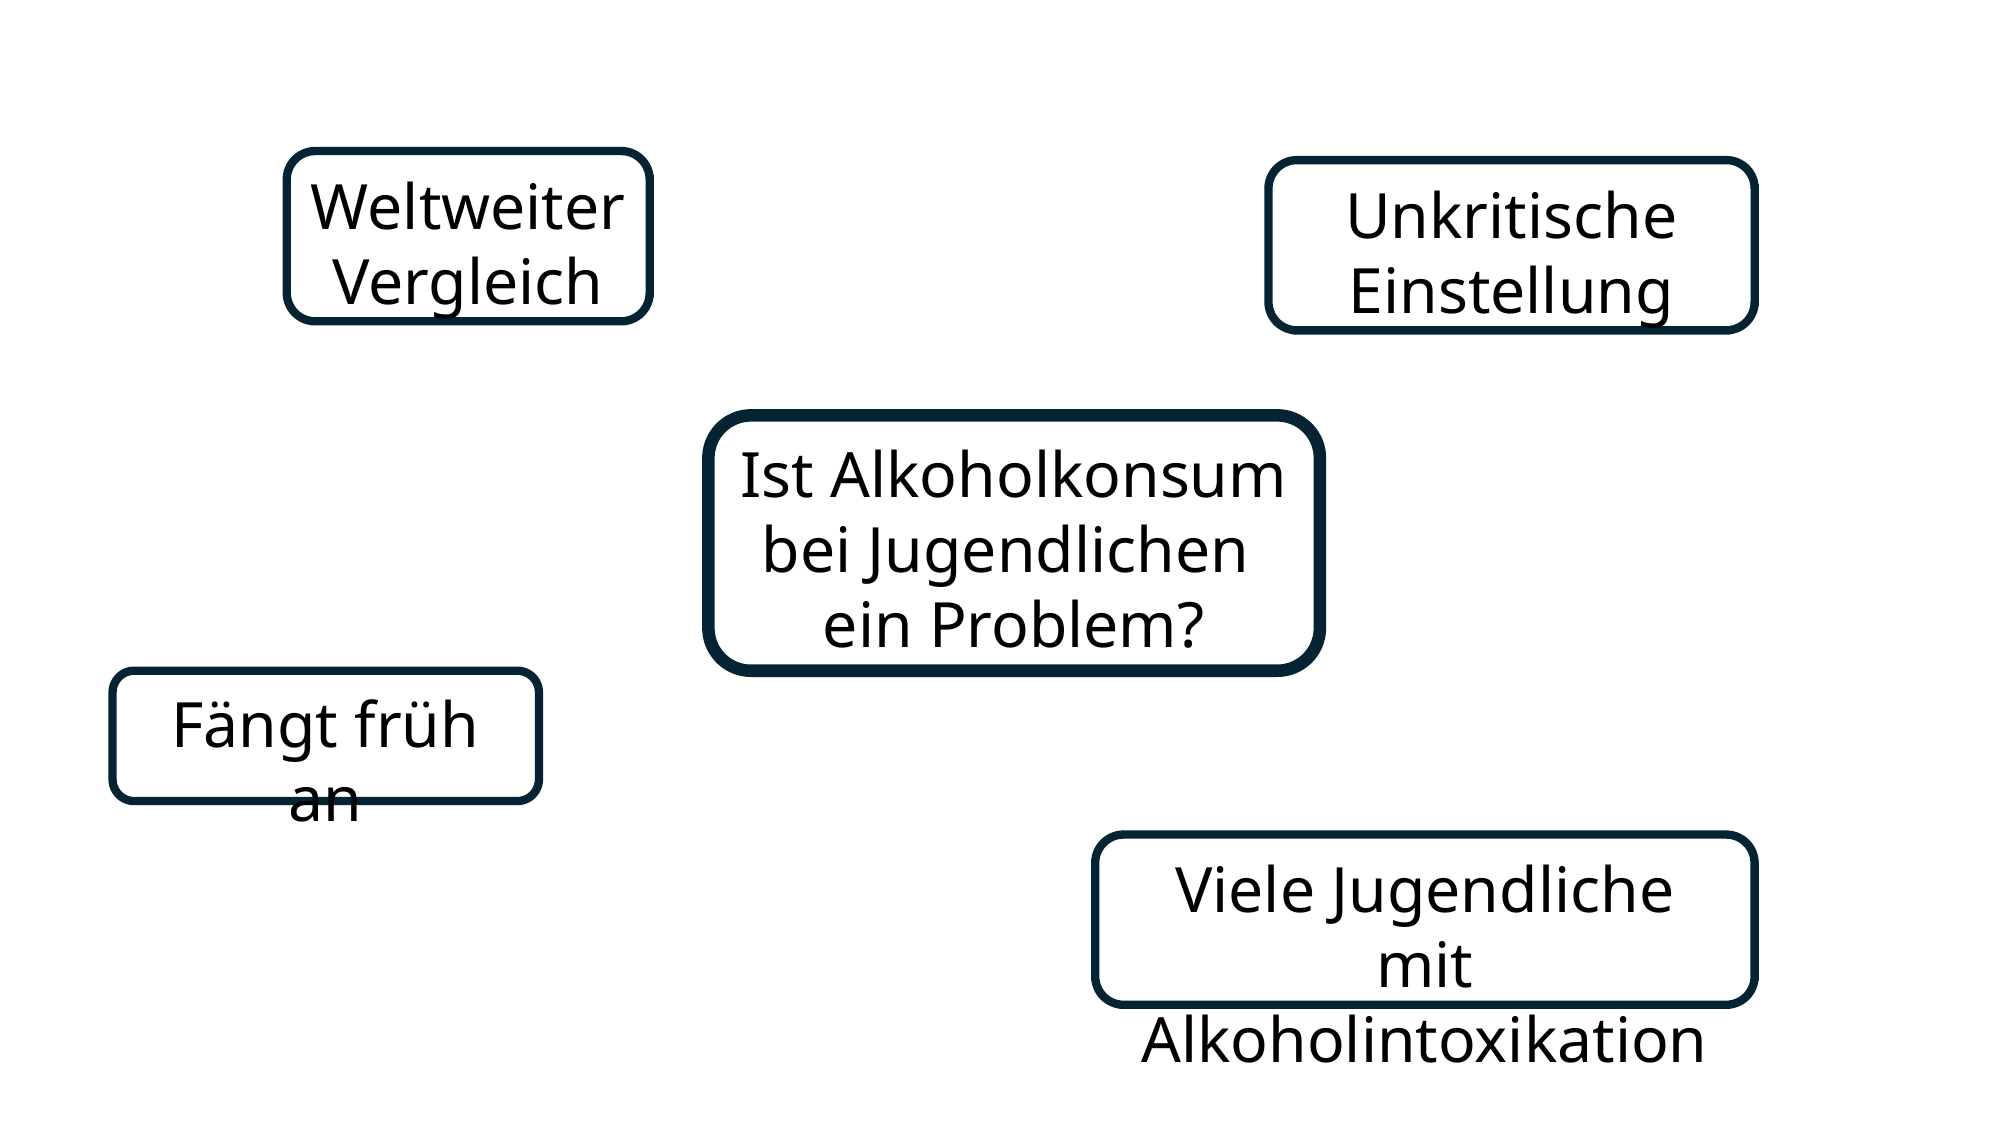

Weltweiter Vergleich
Unkritische Einstellung
Ist Alkoholkonsum bei Jugendlichen ein Problem?
Fängt früh an
Viele Jugendliche mit Alkoholintoxikation